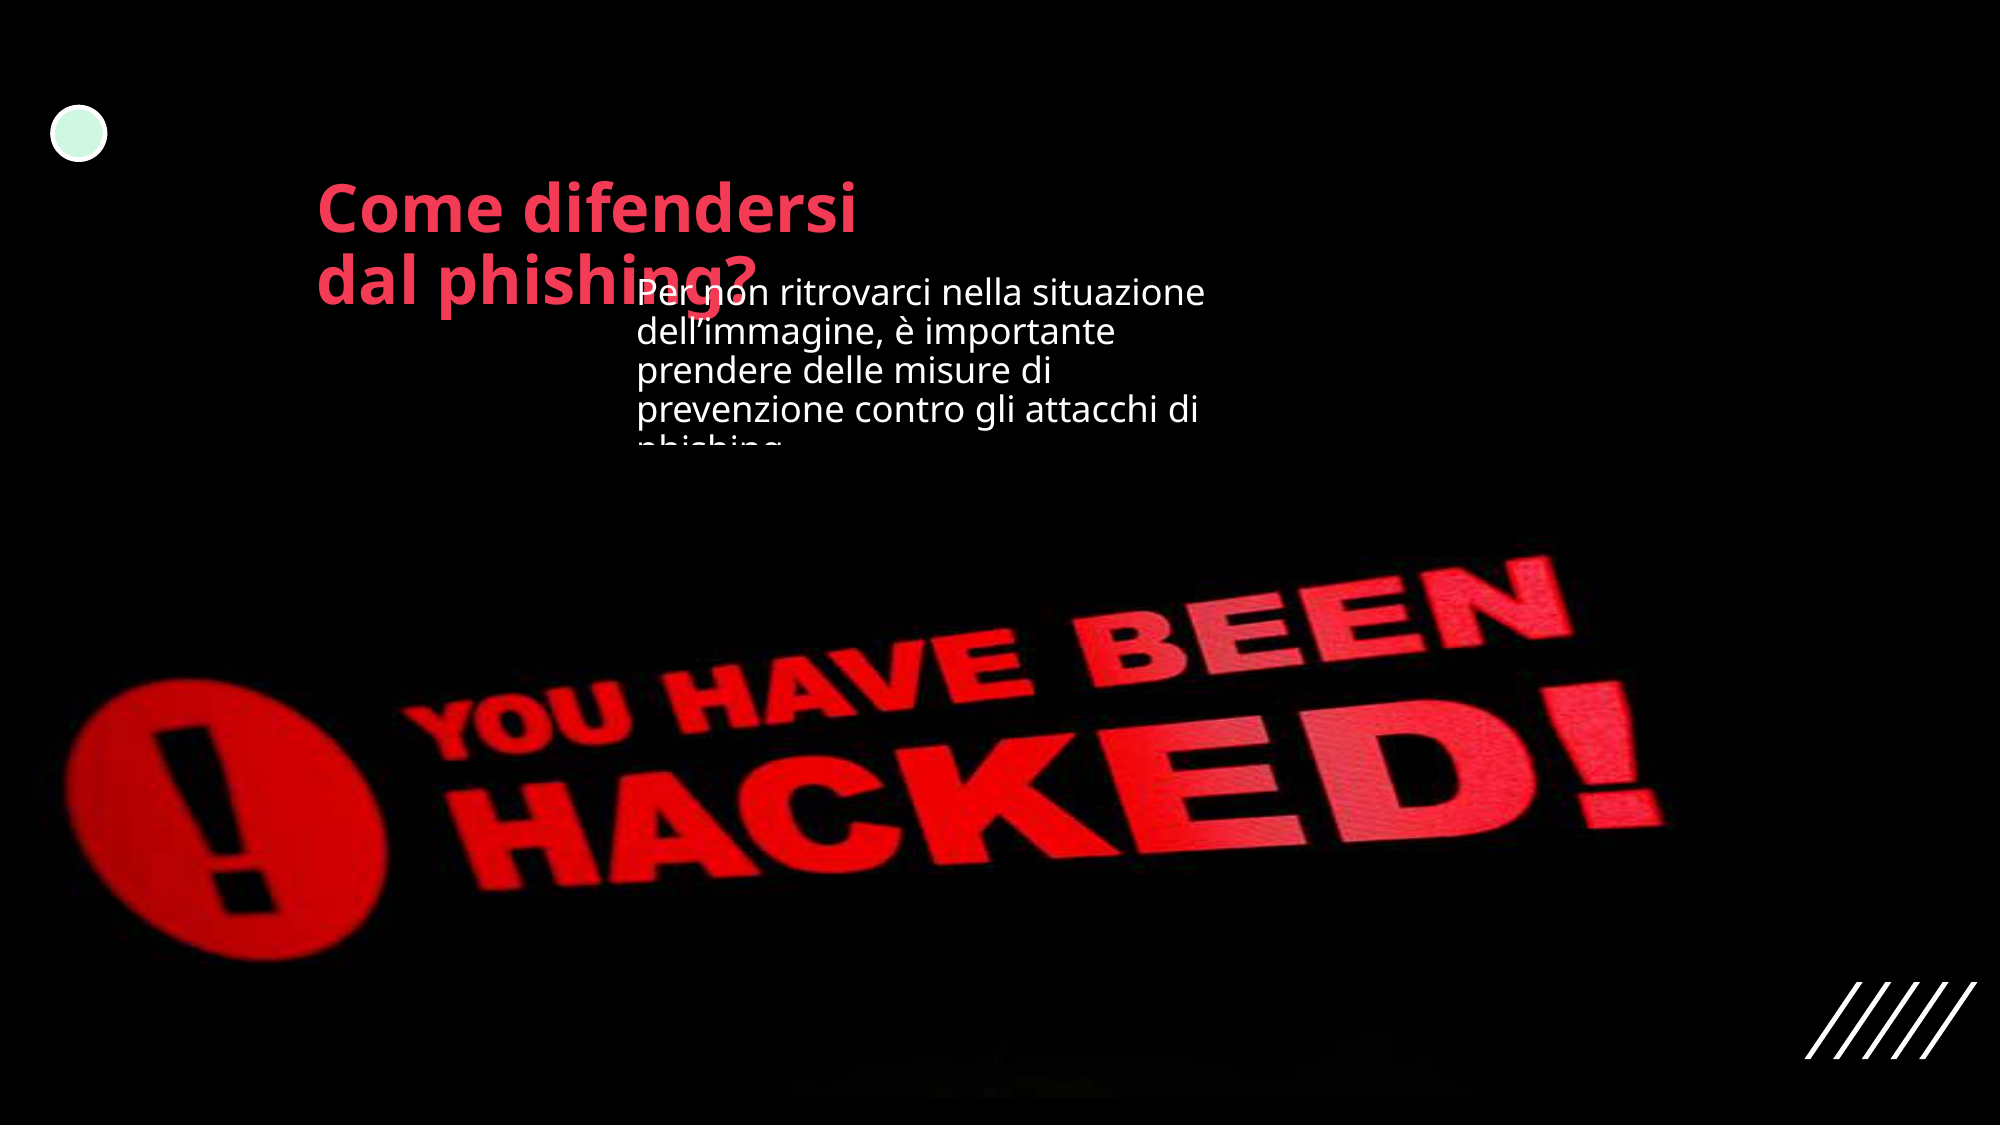

# Come difendersi dal phishing?
Per non ritrovarci nella situazione dell’immagine, è importante prendere delle misure di prevenzione contro gli attacchi di phishing.